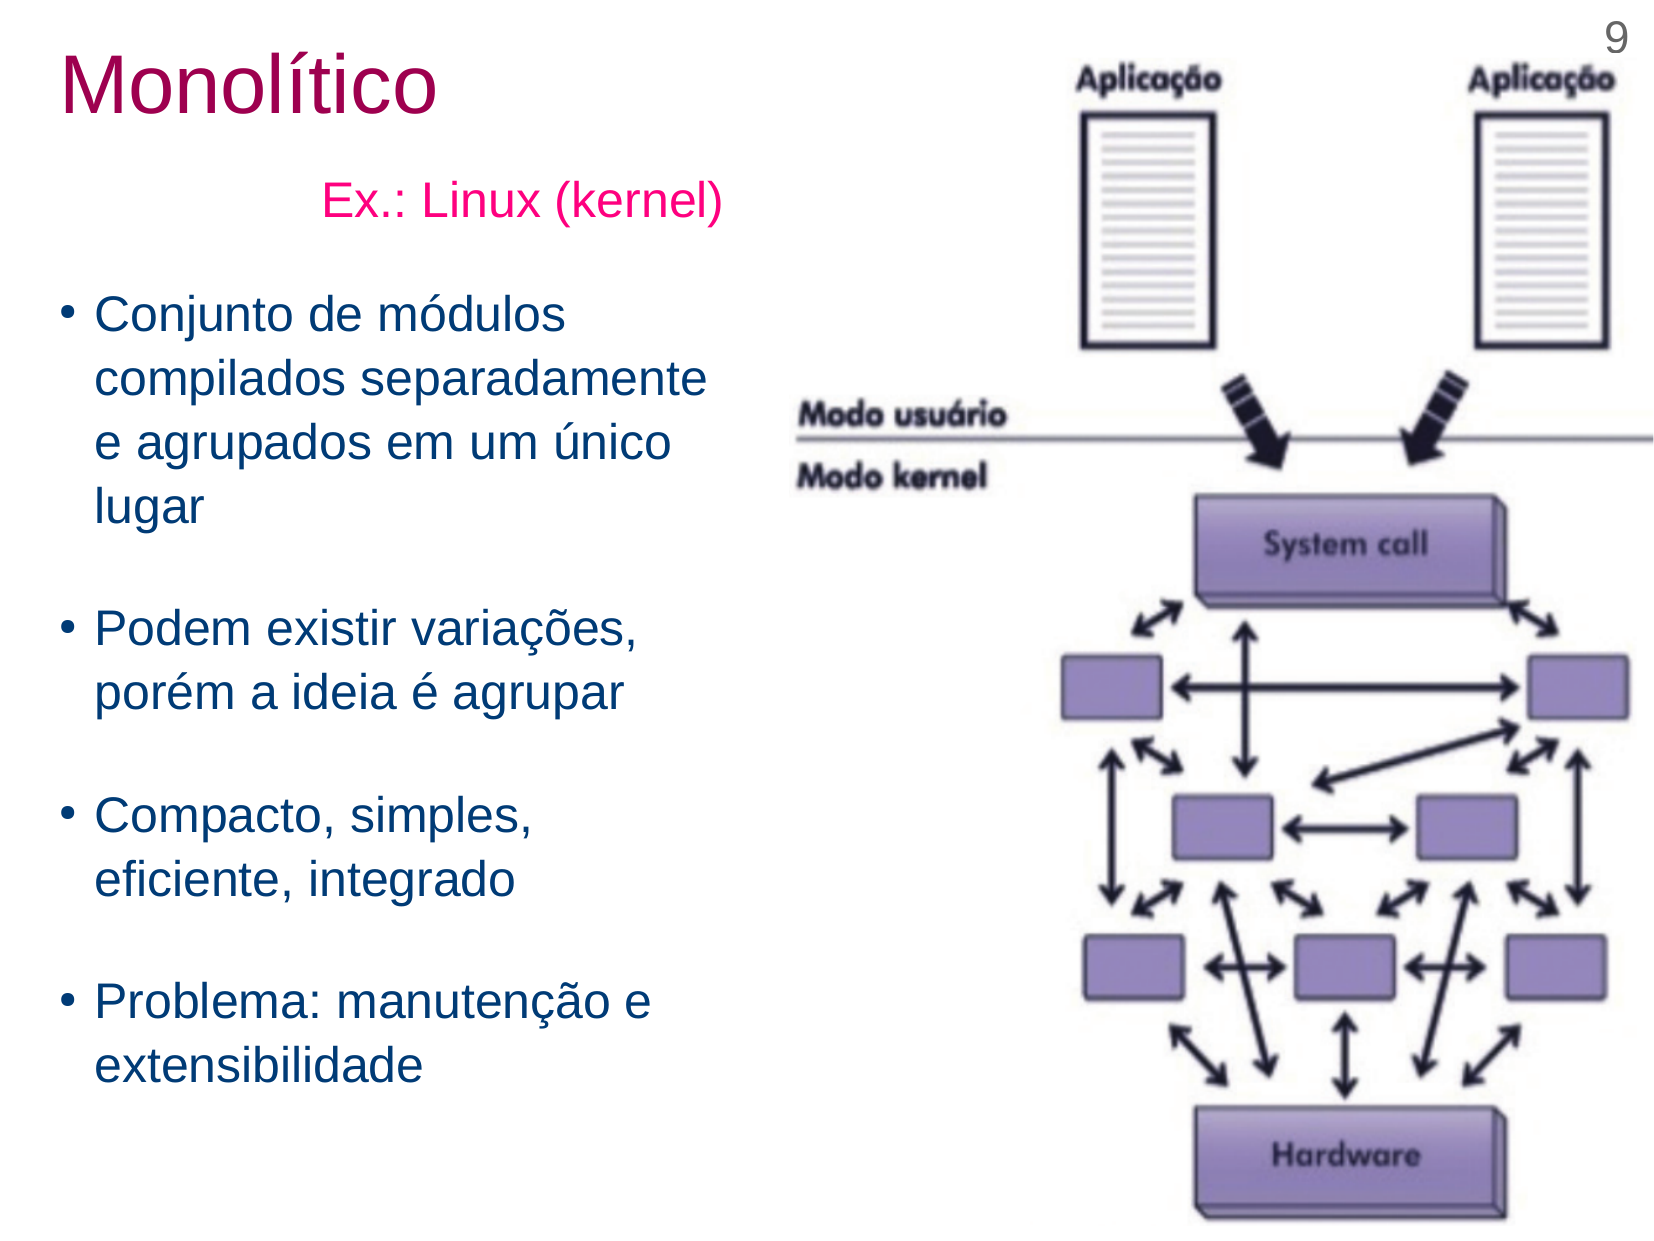

9
# Monolítico
Ex.: Linux (kernel)
Conjunto de módulos compilados separadamente e agrupados em um único lugar
Podem existir variações, porém a ideia é agrupar
Compacto, simples, eficiente, integrado
Problema: manutenção e extensibilidade